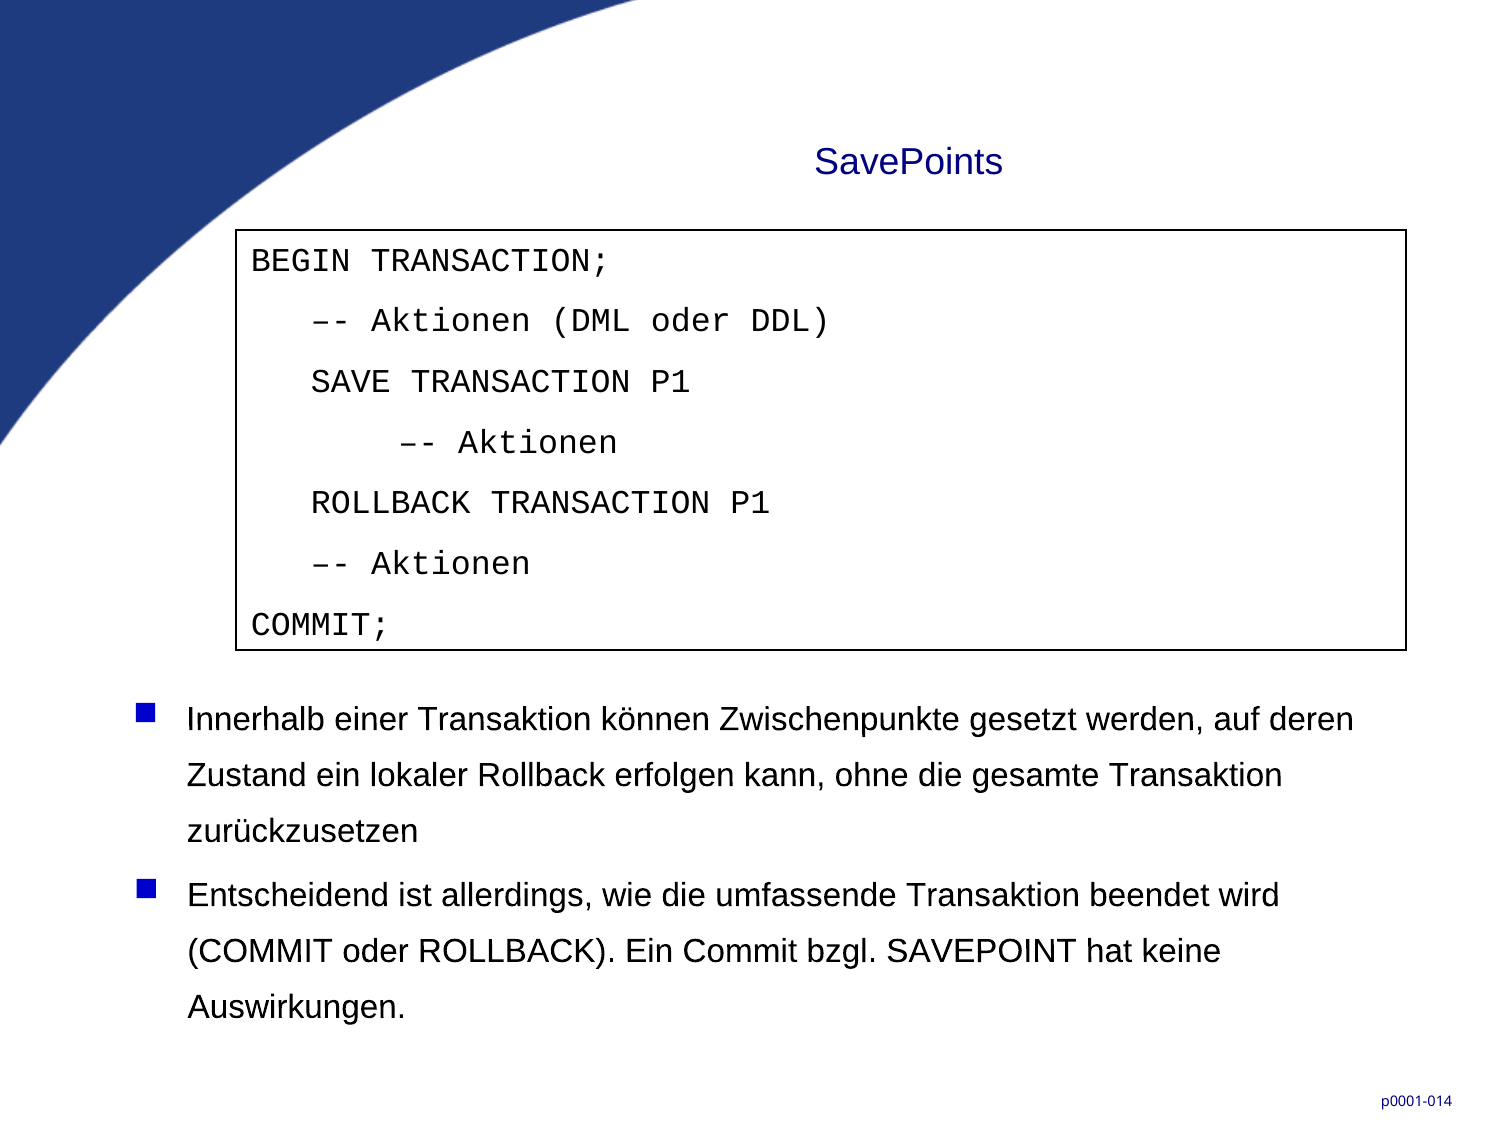

# SavePoints
BEGIN TRANSACTION;
 –- Aktionen (DML oder DDL)
 SAVE TRANSACTION P1
		–- Aktionen
 ROLLBACK TRANSACTION P1
 –- Aktionen
COMMIT;
Innerhalb einer Transaktion können Zwischenpunkte gesetzt werden, auf deren Zustand ein lokaler Rollback erfolgen kann, ohne die gesamte Transaktion zurückzusetzen
Entscheidend ist allerdings, wie die umfassende Transaktion beendet wird (COMMIT oder ROLLBACK). Ein Commit bzgl. SAVEPOINT hat keine Auswirkungen.